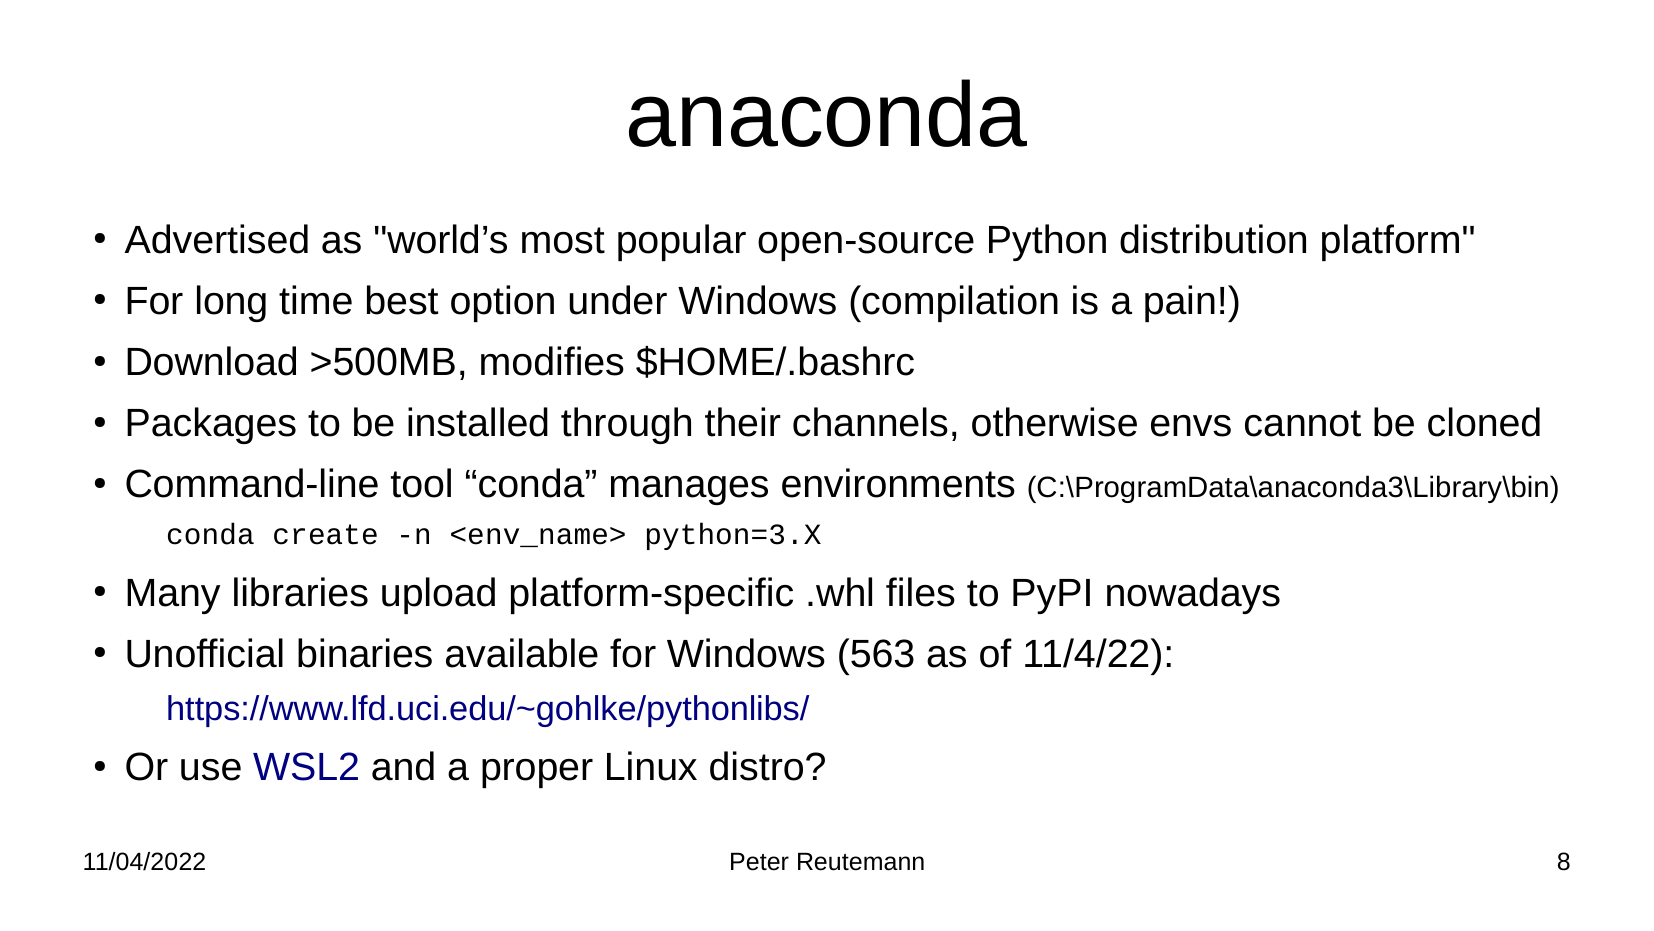

# anaconda
Advertised as "world’s most popular open-source Python distribution platform"
For long time best option under Windows (compilation is a pain!)
Download >500MB, modifies $HOME/.bashrc
Packages to be installed through their channels, otherwise envs cannot be cloned
Command-line tool “conda” manages environments (C:\ProgramData\anaconda3\Library\bin)
conda create -n <env_name> python=3.X
Many libraries upload platform-specific .whl files to PyPI nowadays
Unofficial binaries available for Windows (563 as of 11/4/22):
https://www.lfd.uci.edu/~gohlke/pythonlibs/
Or use WSL2 and a proper Linux distro?
11/04/2022
Peter Reutemann
8